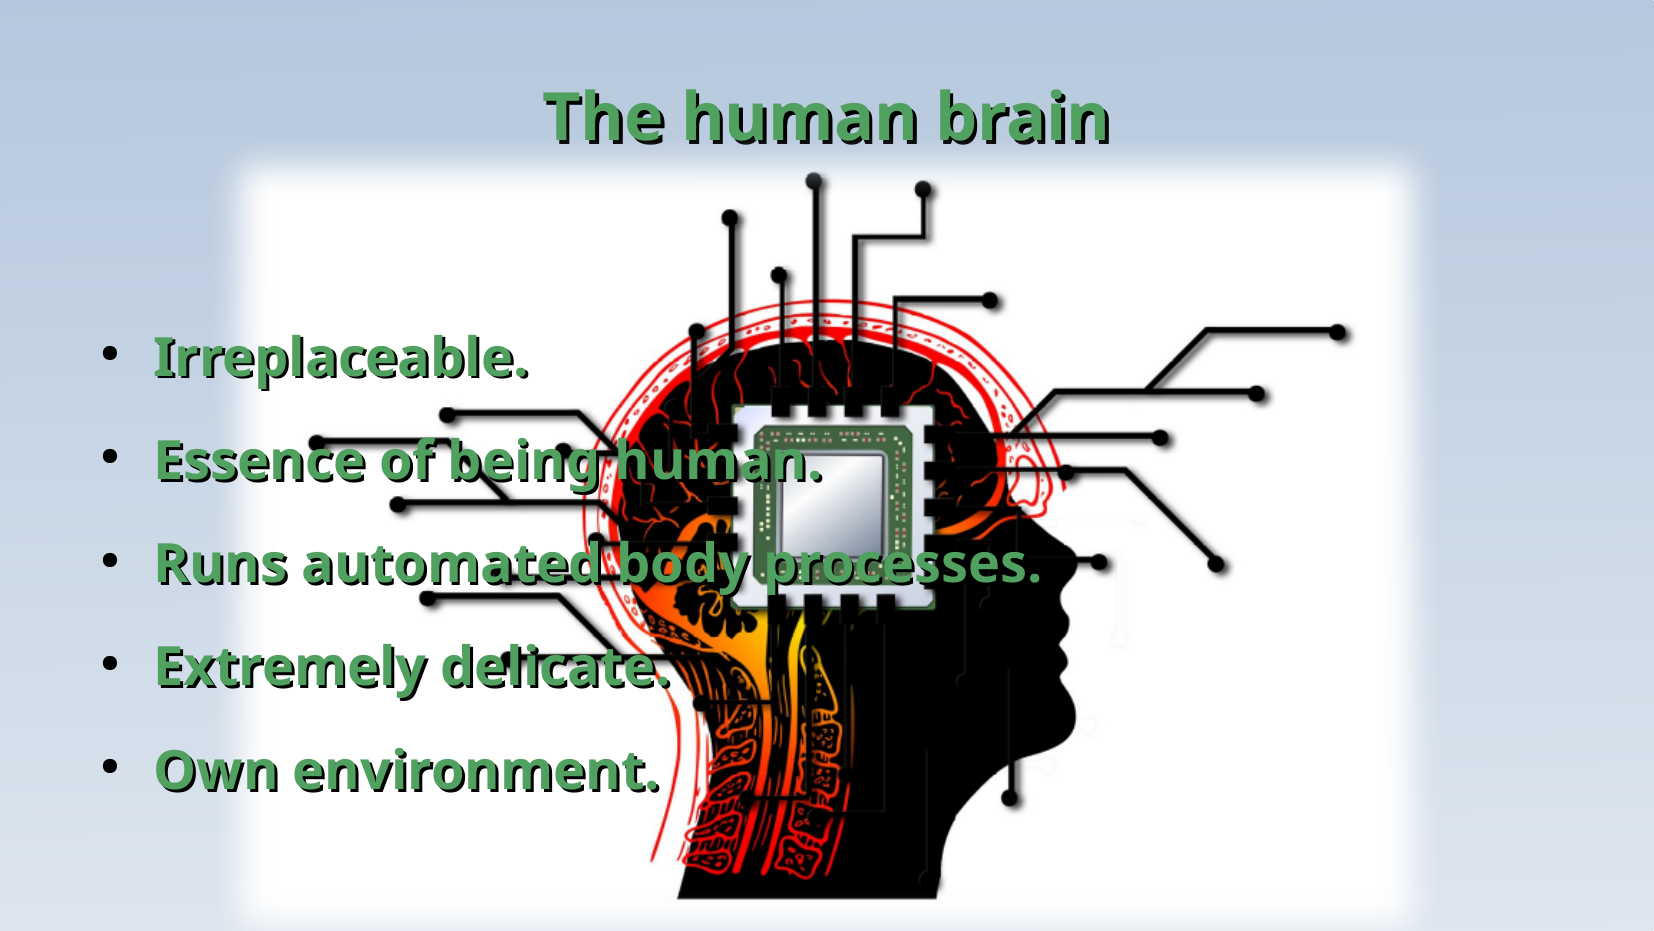

# The human brain
Irreplaceable.
Essence of being human.
Runs automated body processes.
Extremely delicate.
Own environment.